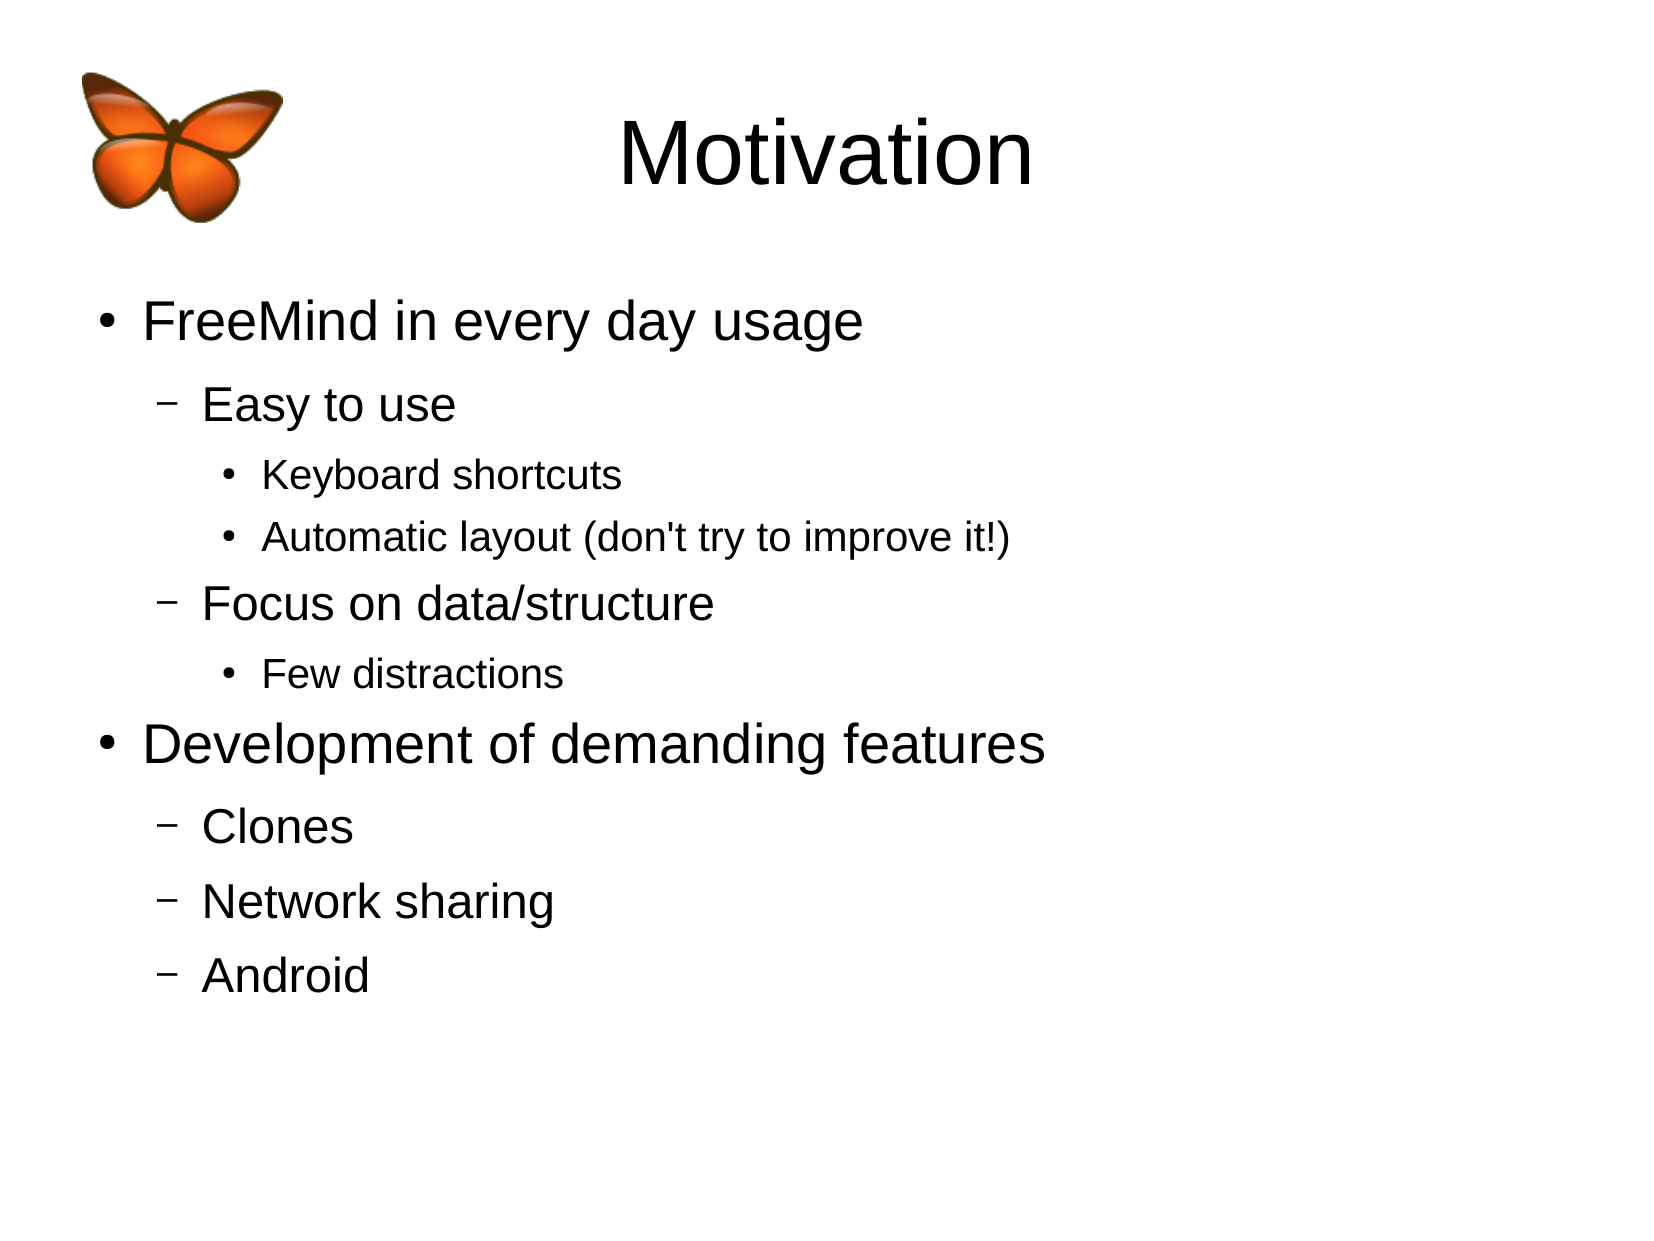

# Motivation
FreeMind in every day usage
Easy to use
Keyboard shortcuts
Automatic layout (don't try to improve it!)
Focus on data/structure
Few distractions
Development of demanding features
Clones
Network sharing
Android